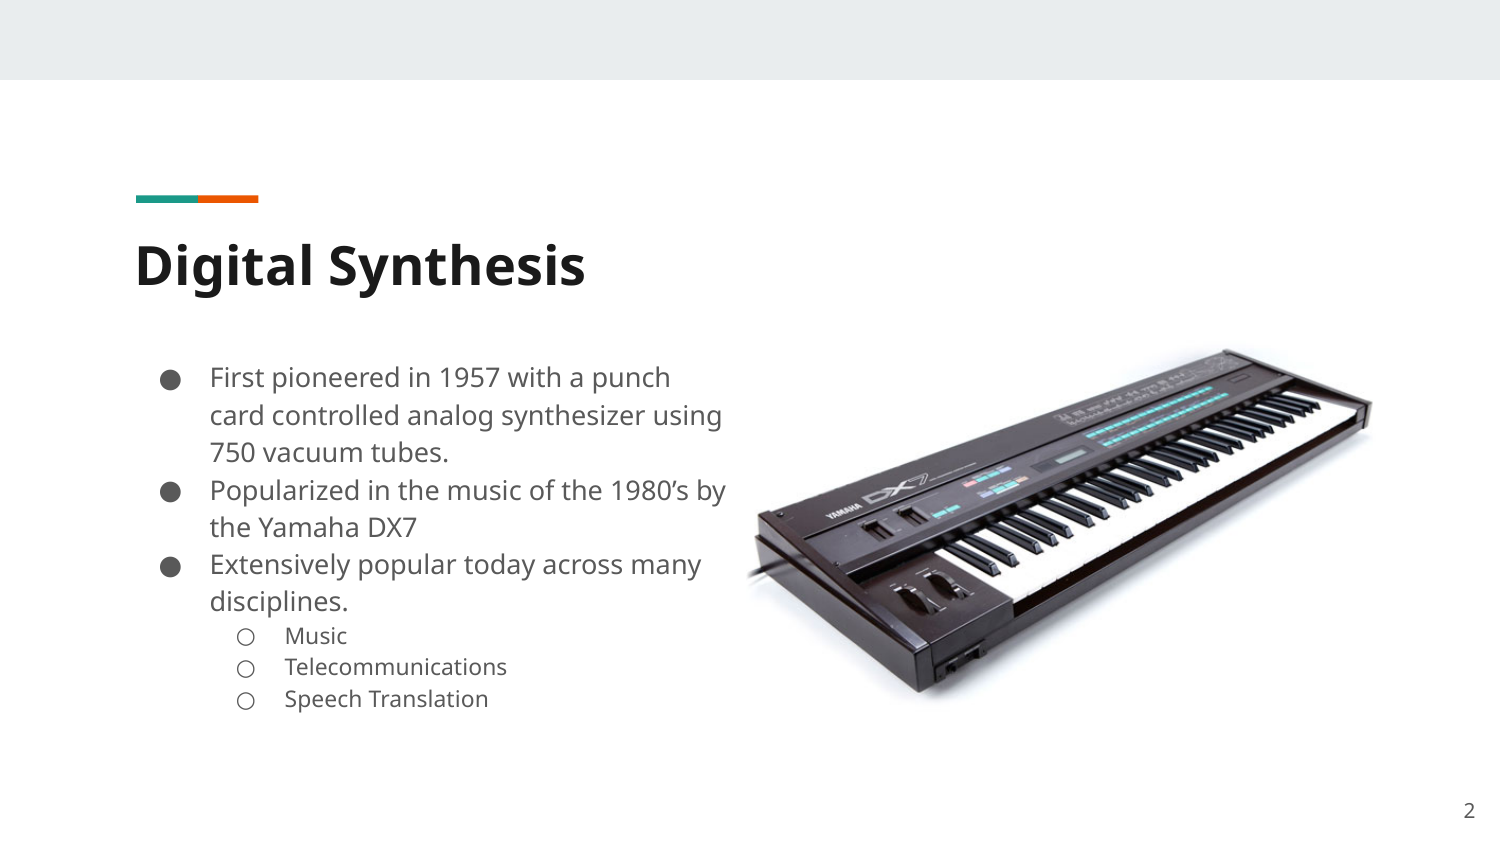

# Digital Synthesis
First pioneered in 1957 with a punch card controlled analog synthesizer using 750 vacuum tubes.
Popularized in the music of the 1980’s by the Yamaha DX7
Extensively popular today across many disciplines.
Music
Telecommunications
Speech Translation